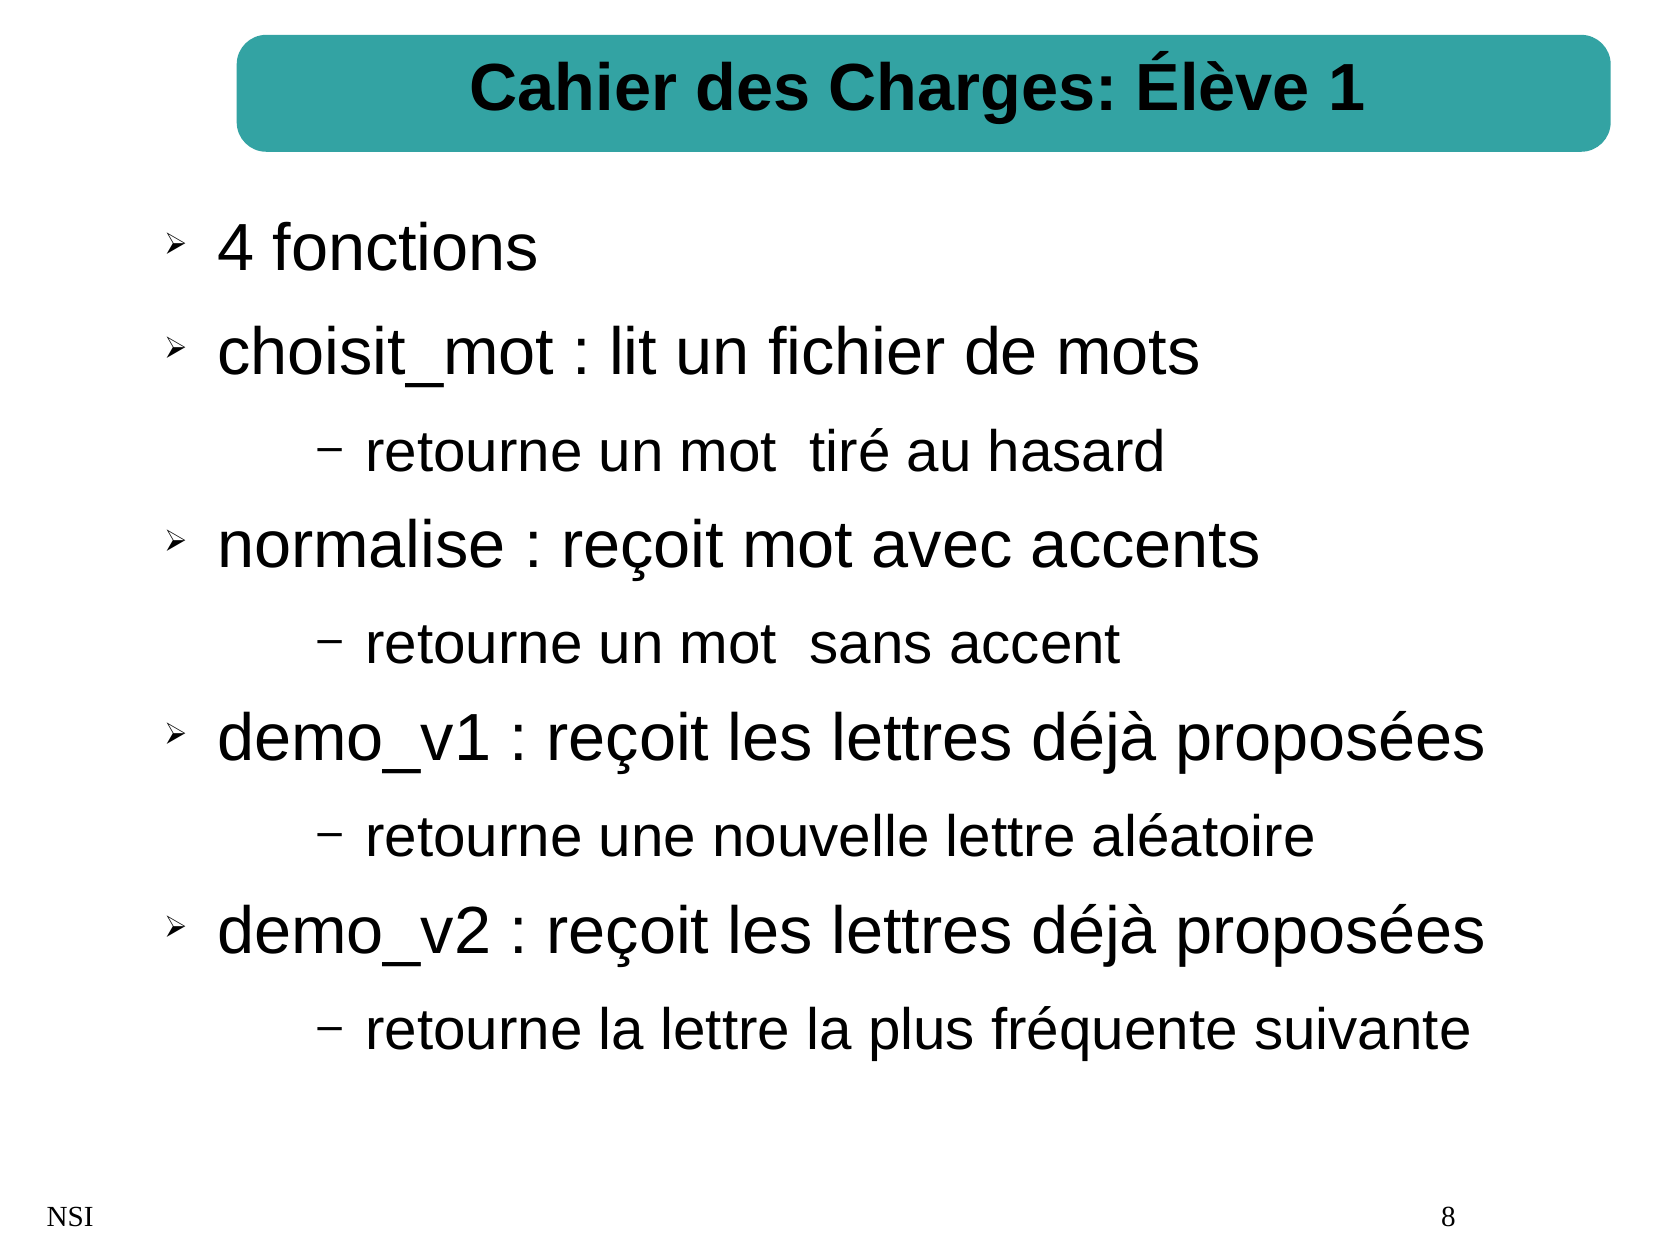

# Cahier des Charges: Élève 1
4 fonctions
choisit_mot : lit un fichier de mots
retourne un mot tiré au hasard
normalise : reçoit mot avec accents
retourne un mot sans accent
demo_v1 : reçoit les lettres déjà proposées
retourne une nouvelle lettre aléatoire
demo_v2 : reçoit les lettres déjà proposées
retourne la lettre la plus fréquente suivante